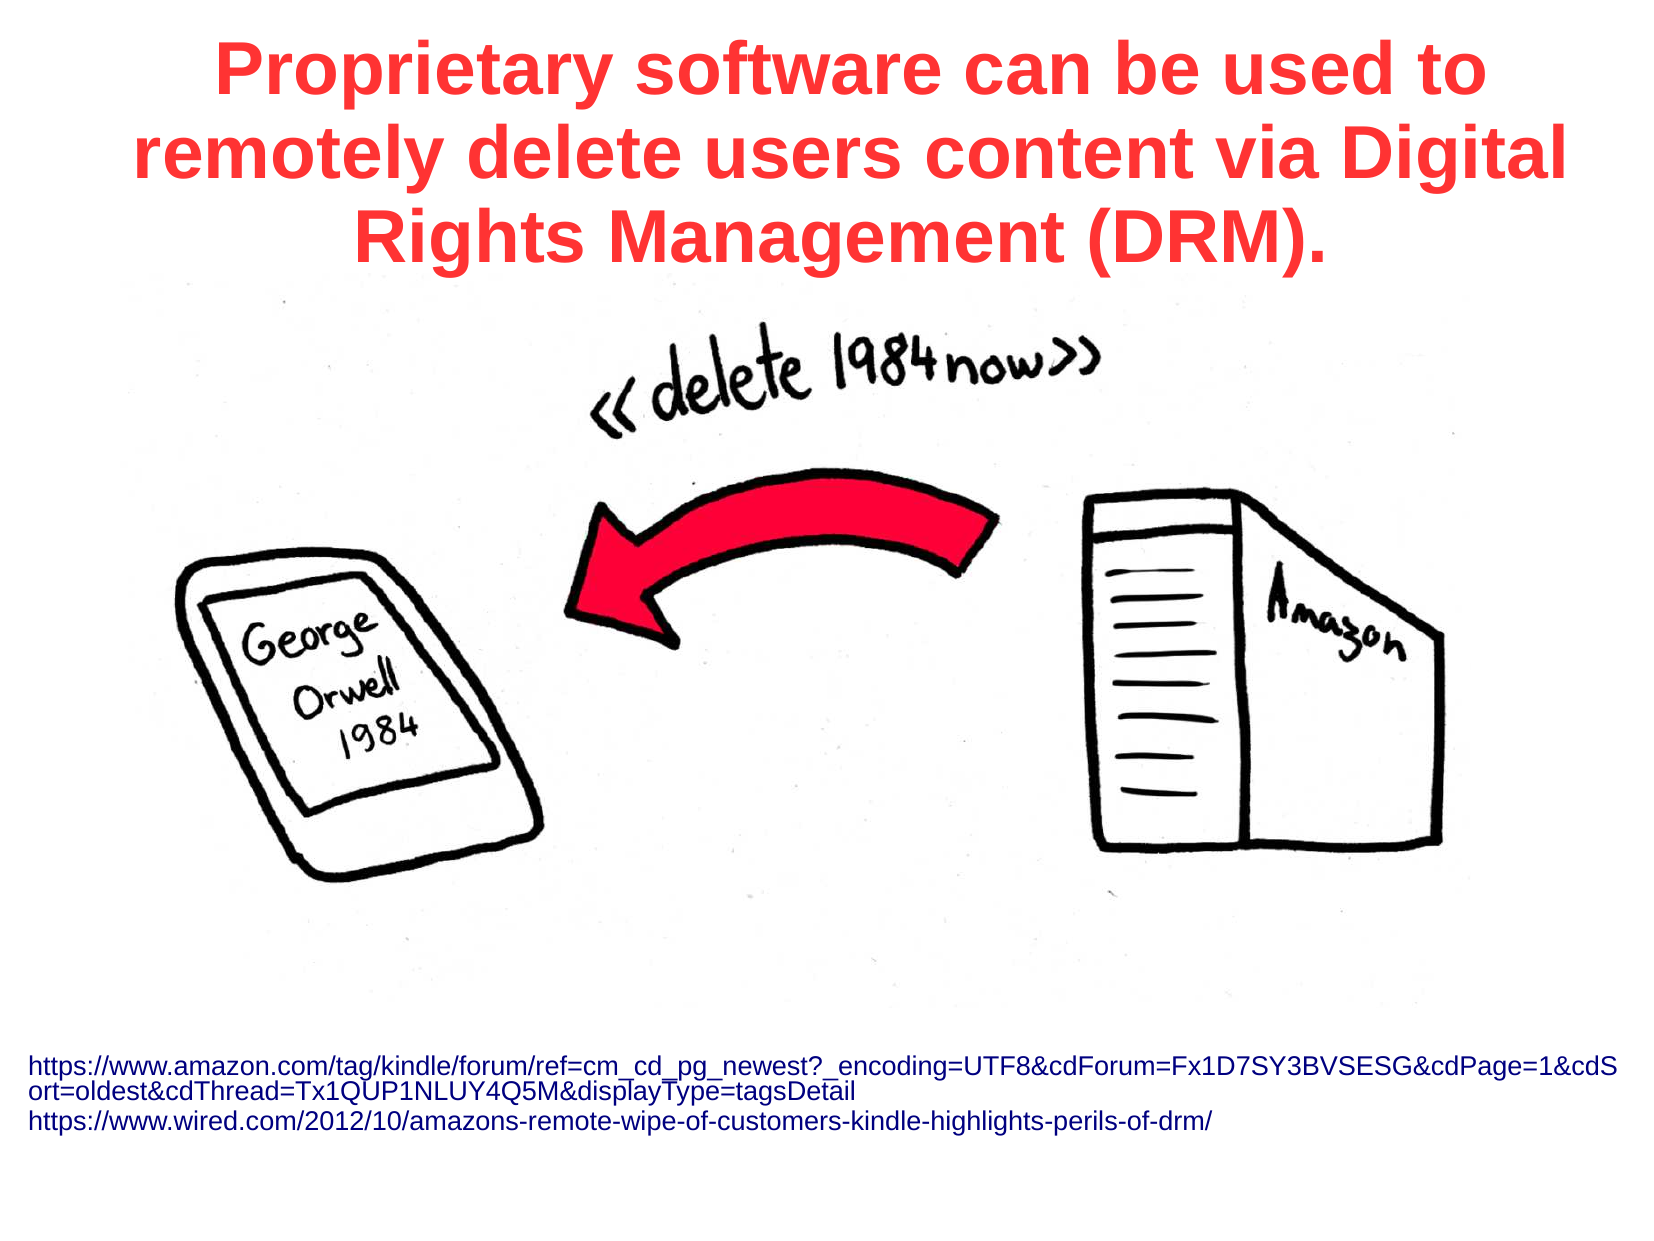

# Proprietary software can be used to remotely delete users content via Digital Rights Management (DRM).
https://www.amazon.com/tag/kindle/forum/ref=cm_cd_pg_newest?_encoding=UTF8&cdForum=Fx1D7SY3BVSESG&cdPage=1&cdSort=oldest&cdThread=Tx1QUP1NLUY4Q5M&displayType=tagsDetail
https://www.wired.com/2012/10/amazons-remote-wipe-of-customers-kindle-highlights-perils-of-drm/